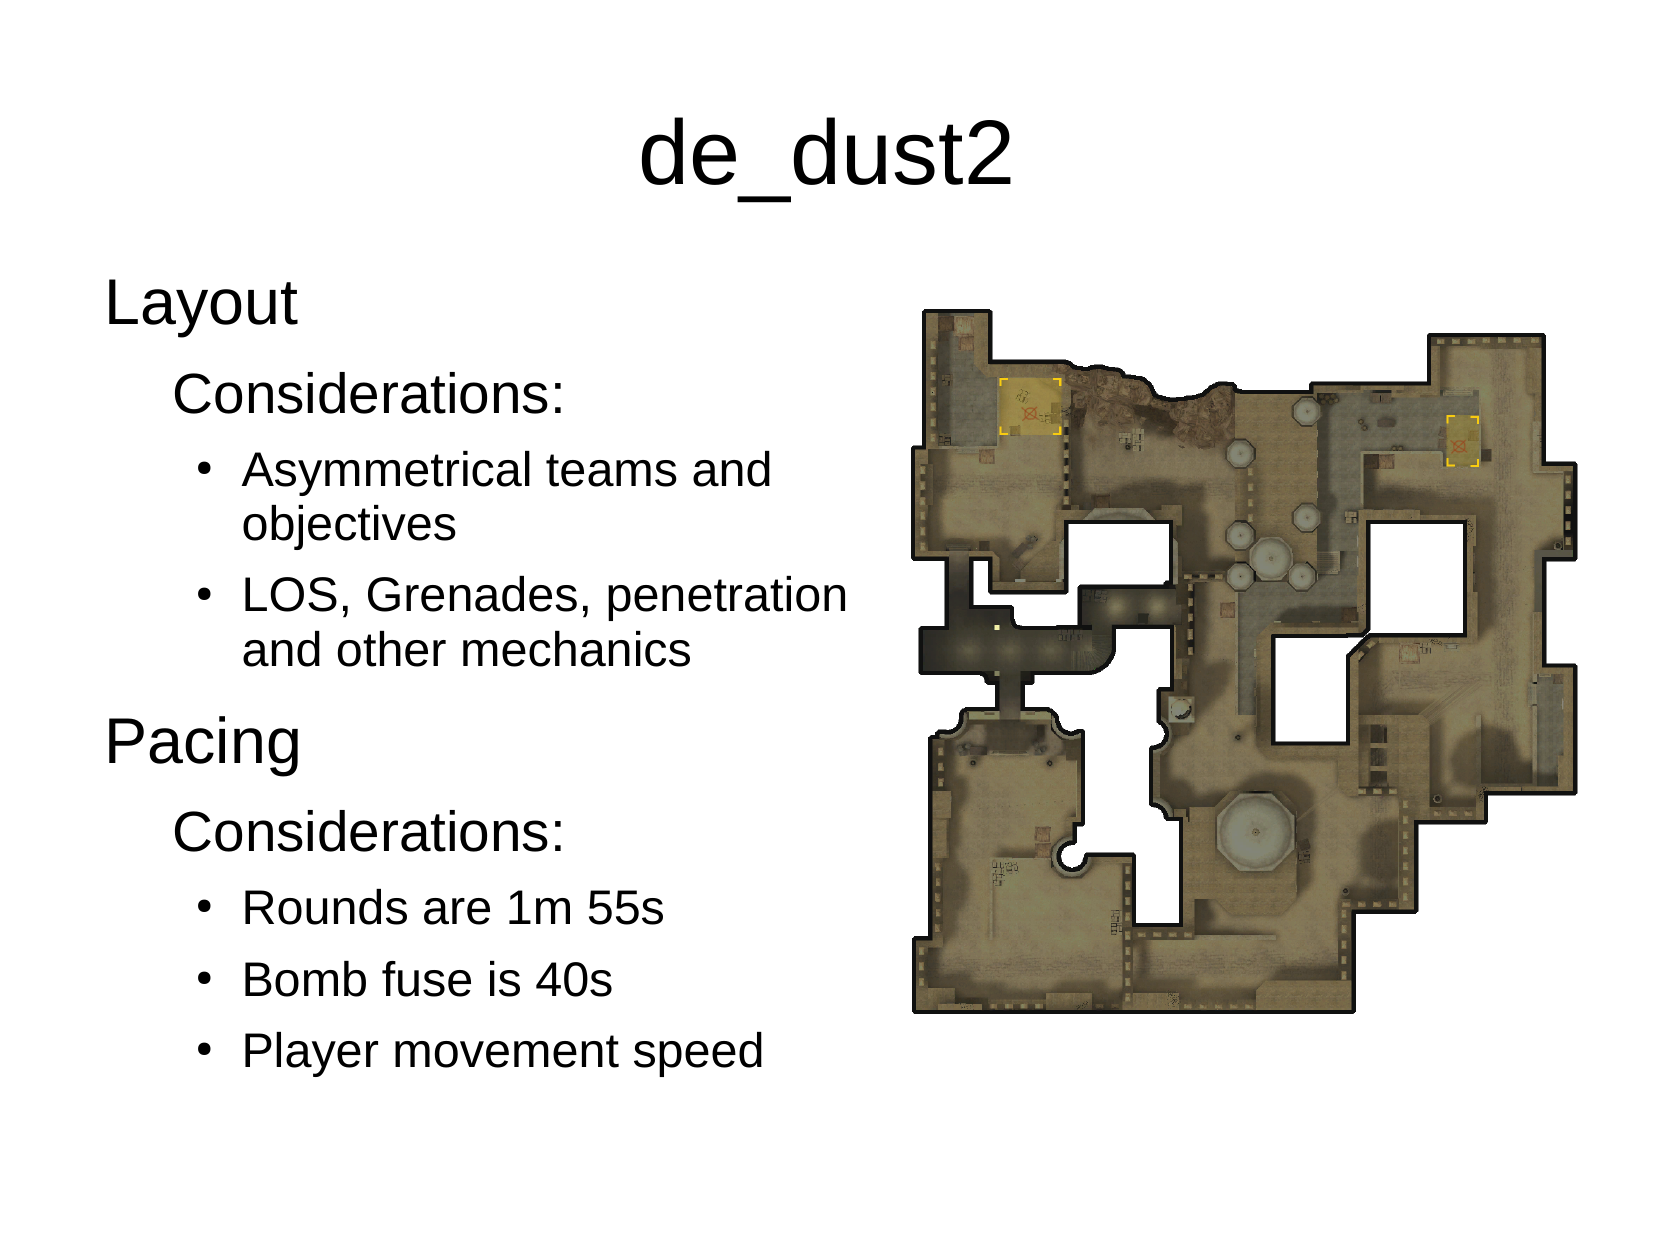

# de_dust2
Layout
Considerations:
Asymmetrical teams and objectives
LOS, Grenades, penetration and other mechanics
Pacing
Considerations:
Rounds are 1m 55s
Bomb fuse is 40s
Player movement speed